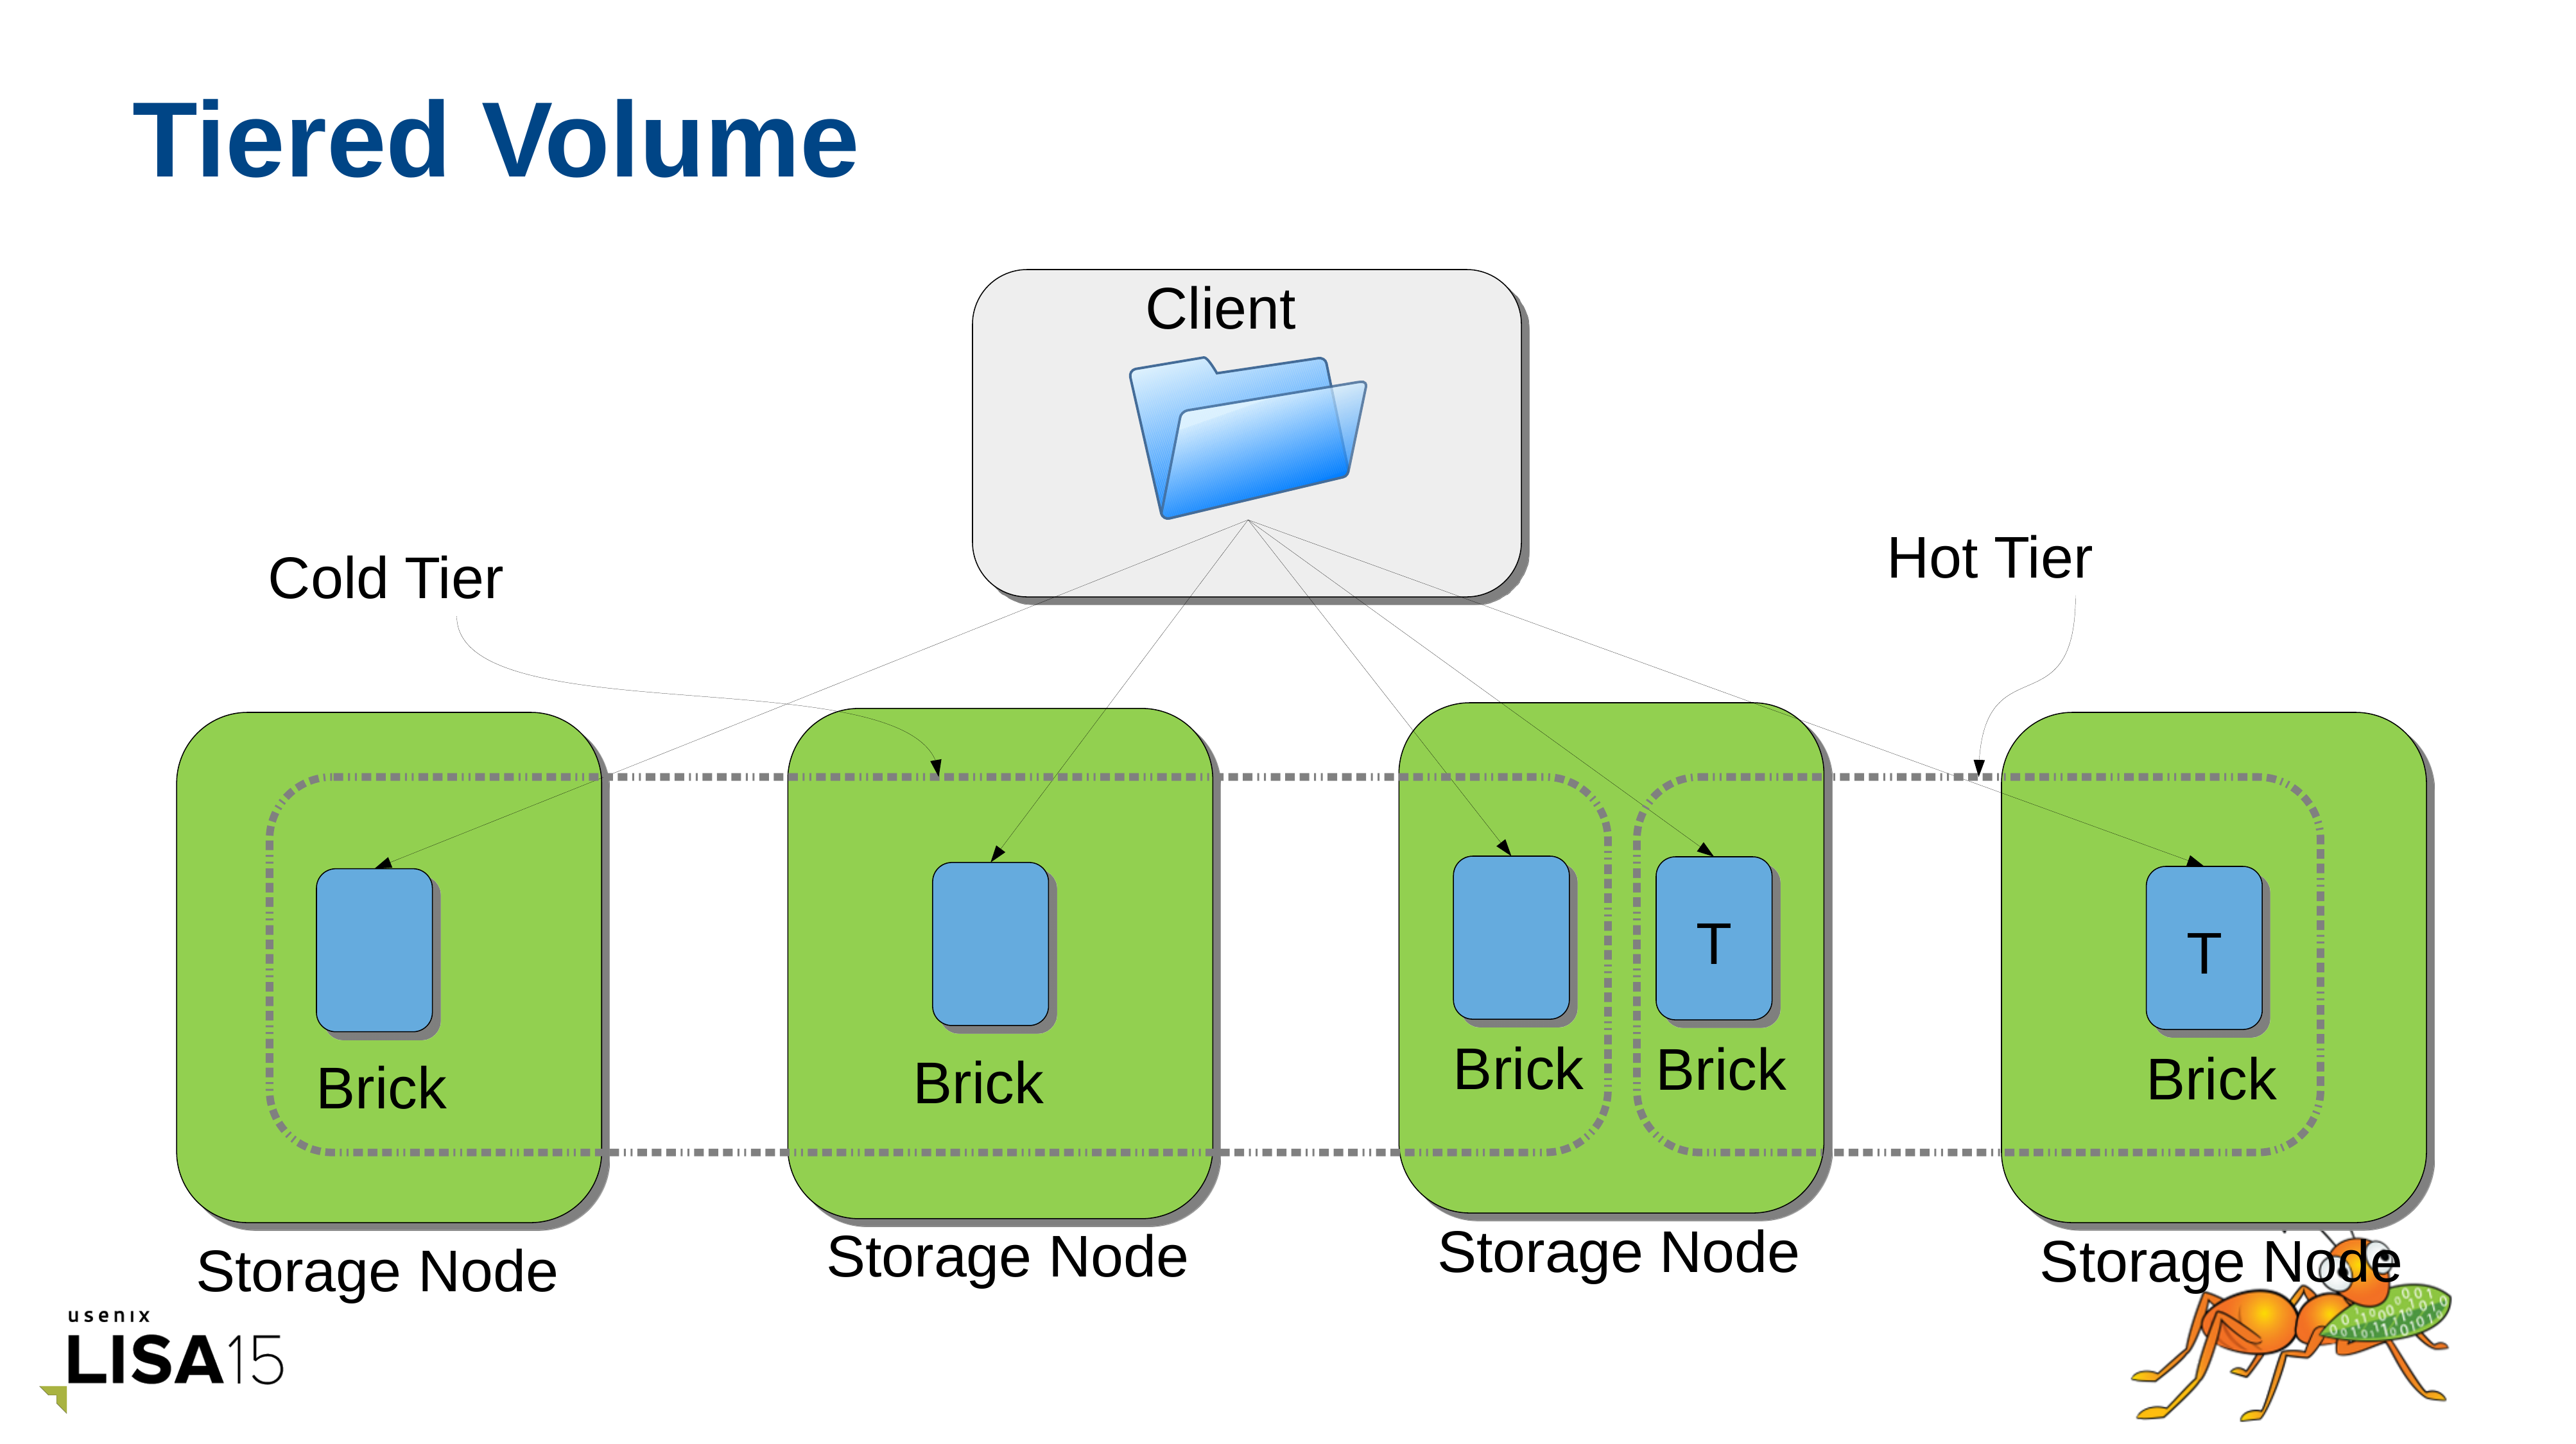

# Tiered Volume
Client
Hot Tier
Cold Tier
Brick
Storage Node
Brick
Storage Node
T
T
Brick
Brick
Brick
Storage Node
Storage Node